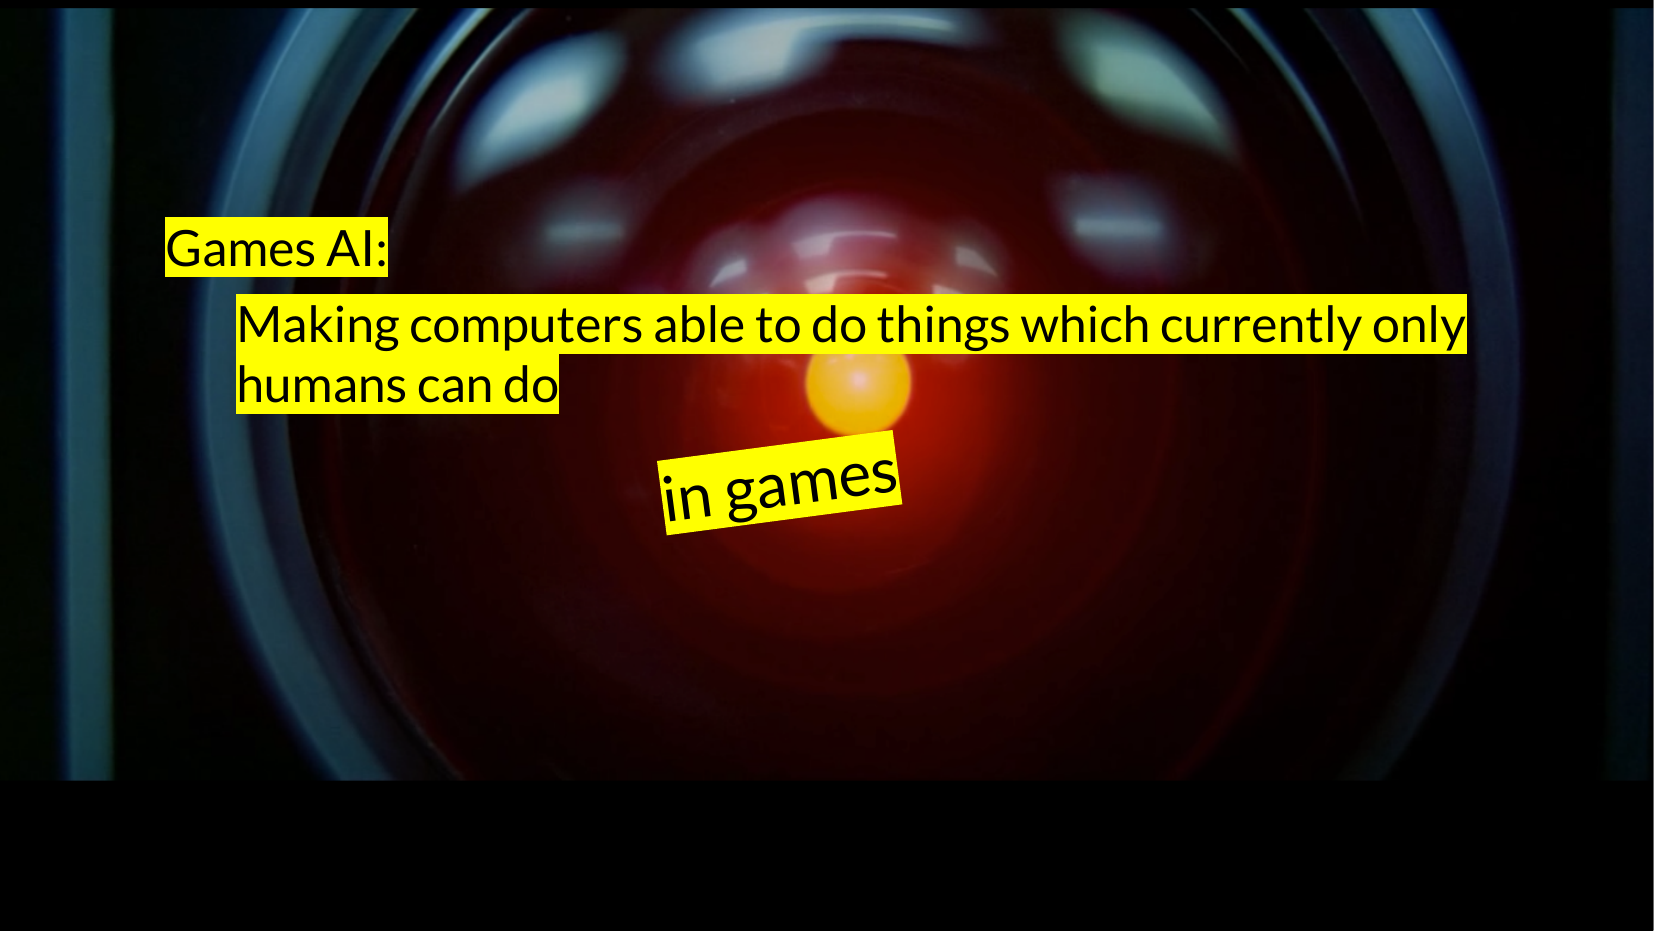

# Games AI:
Making computers able to do things which currently only humans can do
in games